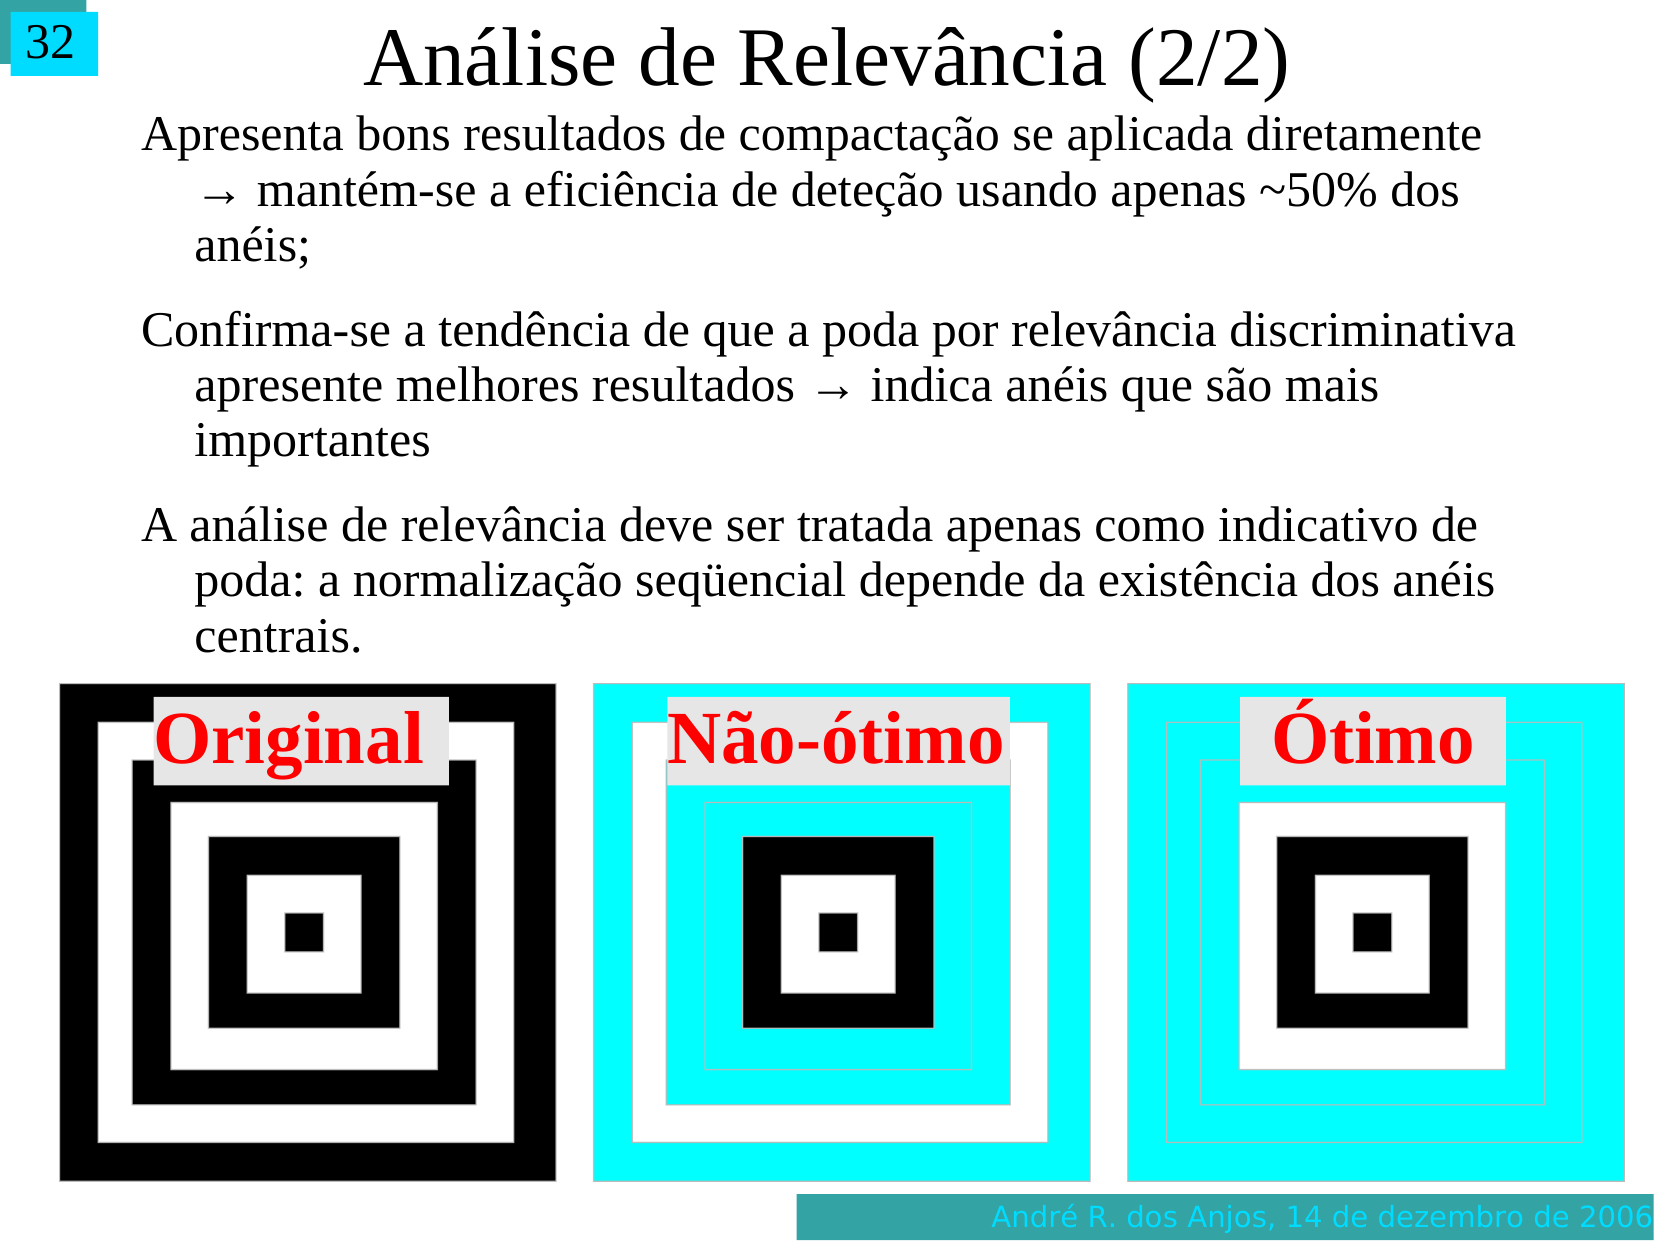

# Análise de Relevância (2/2)
Apresenta bons resultados de compactação se aplicada diretamente → mantém-se a eficiência de deteção usando apenas ~50% dos anéis;
Confirma-se a tendência de que a poda por relevância discriminativa apresente melhores resultados → indica anéis que são mais importantes
A análise de relevância deve ser tratada apenas como indicativo de poda: a normalização seqüencial depende da existência dos anéis centrais.
Original
Não-ótimo
Ótimo